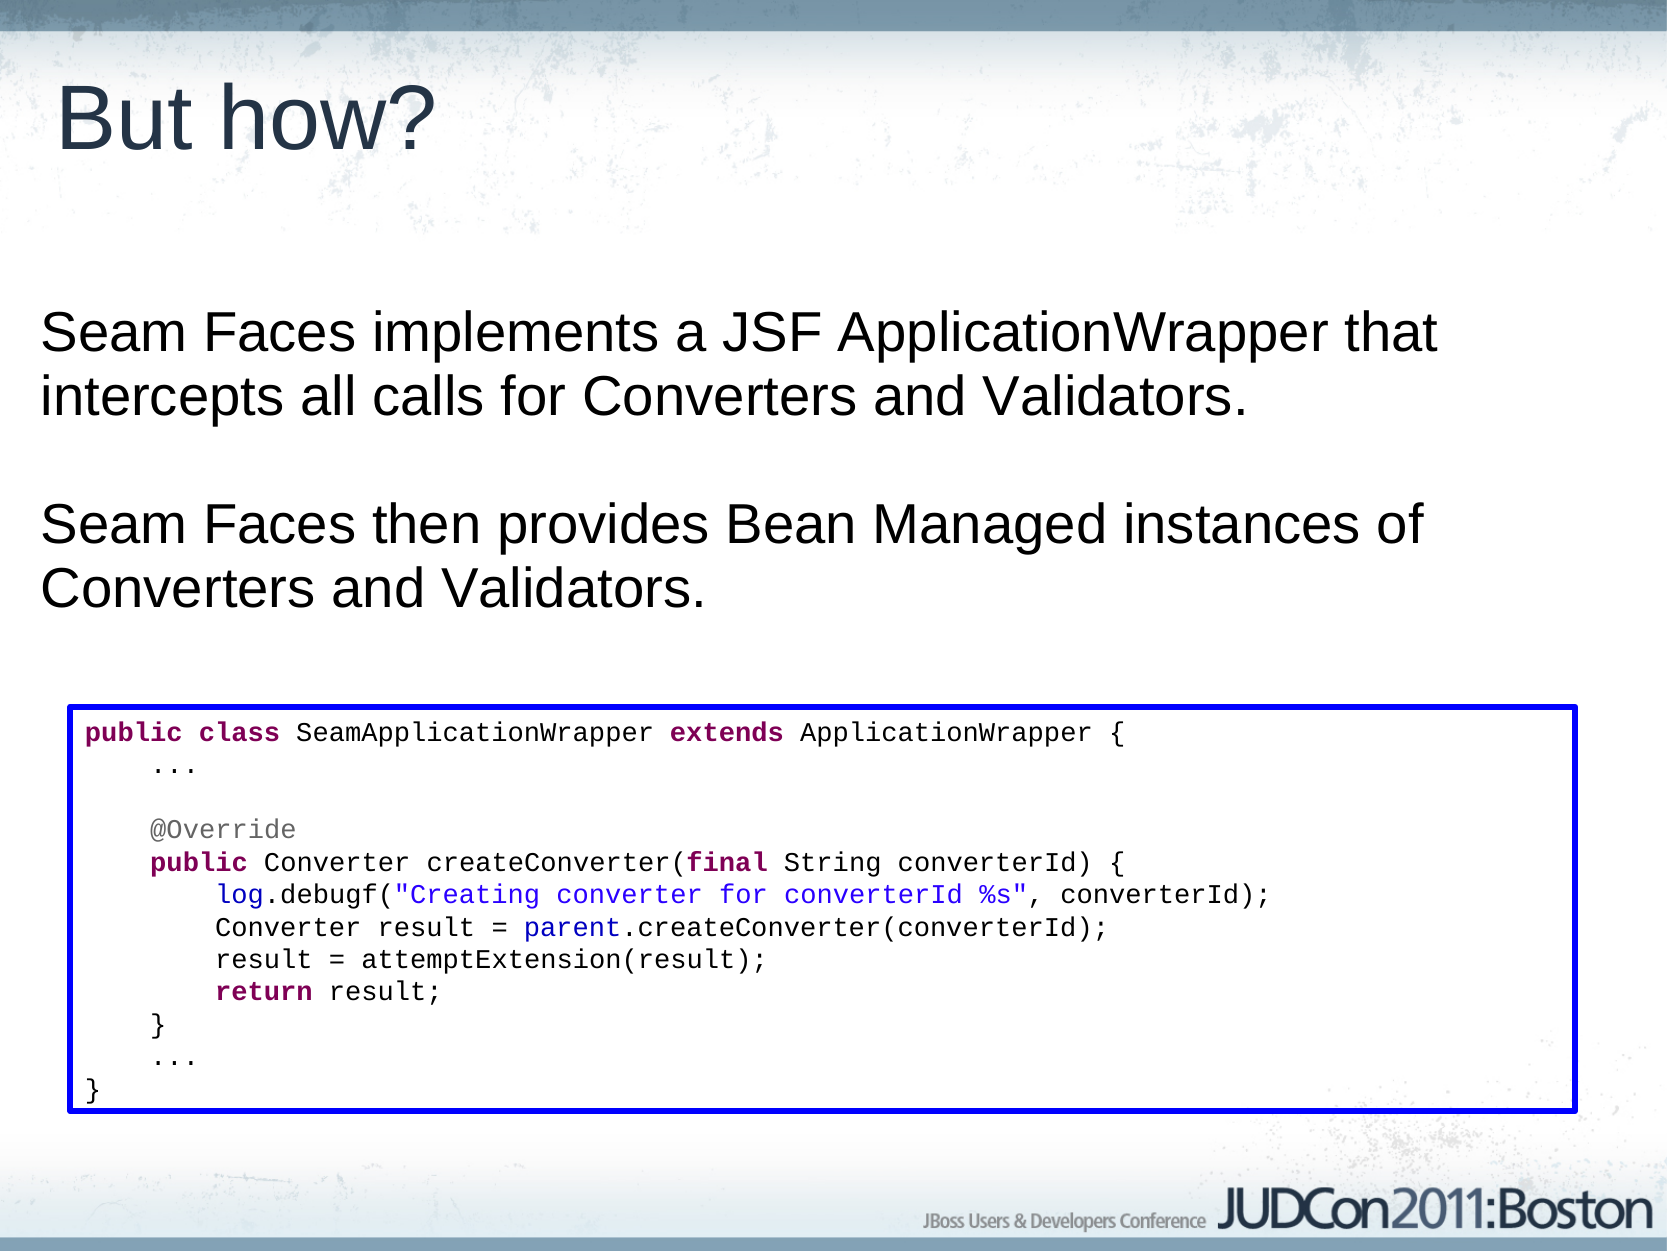

# But how?
Seam Faces implements a JSF ApplicationWrapper that intercepts all calls for Converters and Validators.
Seam Faces then provides Bean Managed instances of Converters and Validators.
public class SeamApplicationWrapper extends ApplicationWrapper {
 ...
 @Override
 public Converter createConverter(final String converterId) {
 log.debugf("Creating converter for converterId %s", converterId);
 Converter result = parent.createConverter(converterId);
 result = attemptExtension(result);
 return result;
 }
 ...
}